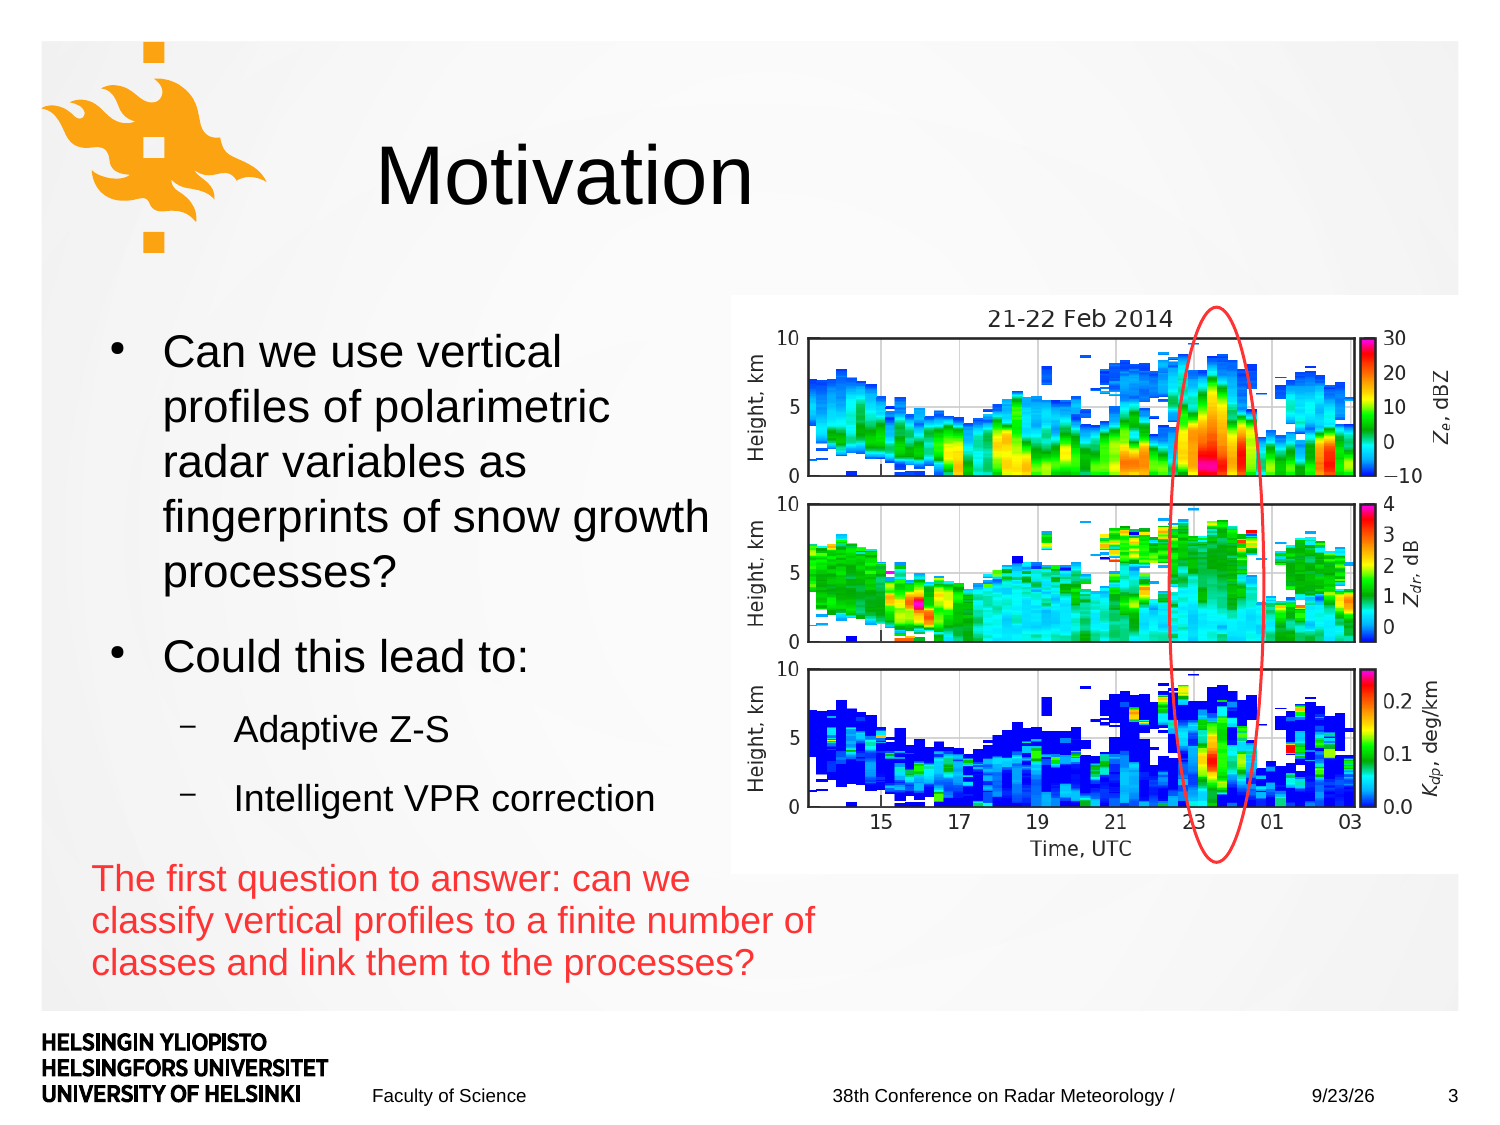

# Motivation
Can we use vertical profiles of polarimetric radar variables as fingerprints of snow growth processes?
Could this lead to:
Adaptive Z-S
Intelligent VPR correction
The first question to answer: can we classify vertical profiles to a finite number of classes and link them to the processes?
3
alatunniste